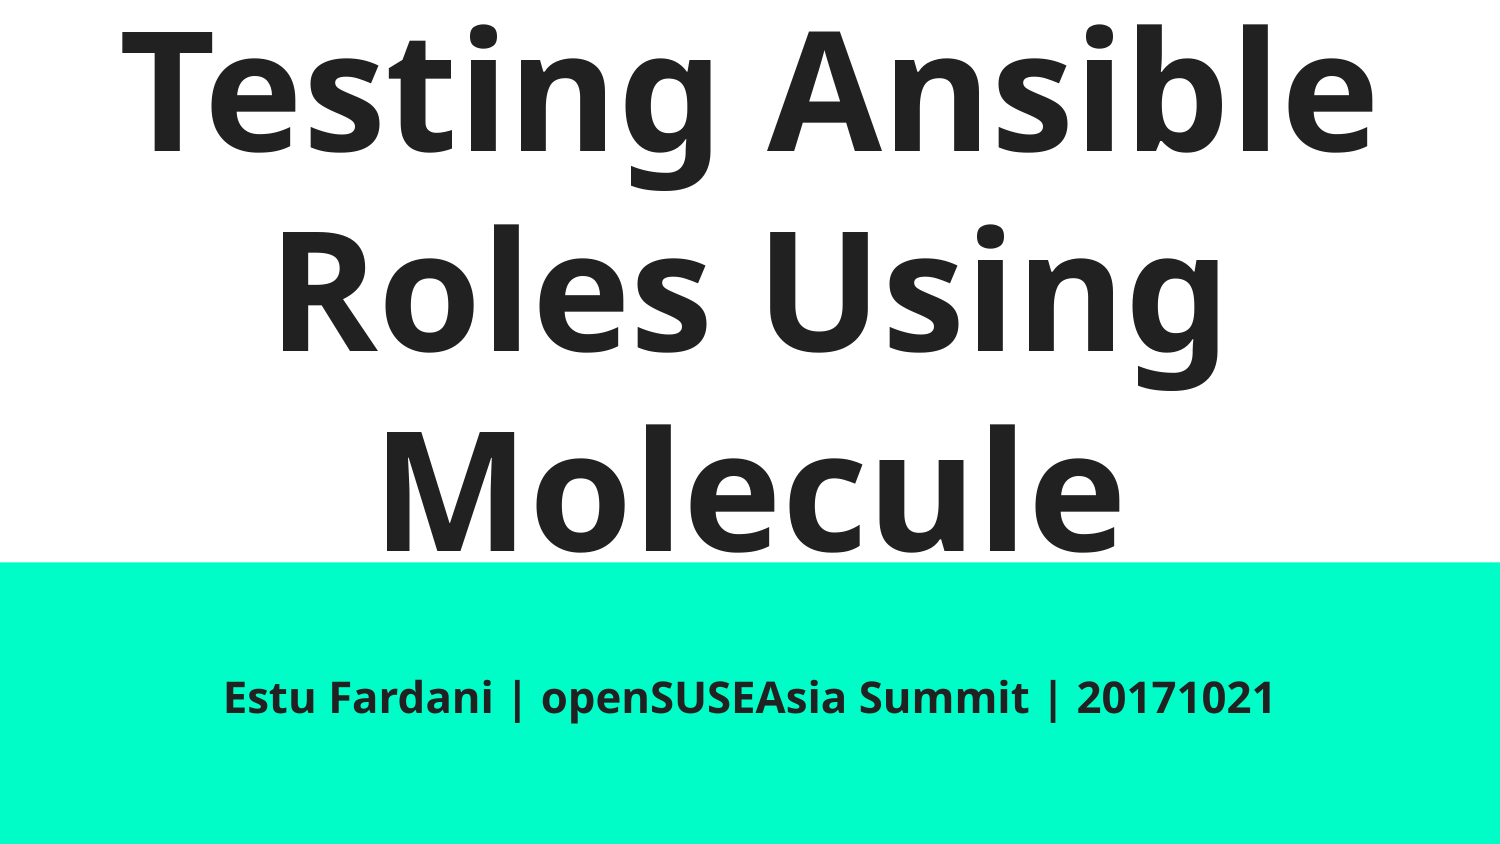

# Testing Ansible Roles Using Molecule
Estu Fardani | openSUSEAsia Summit | 20171021